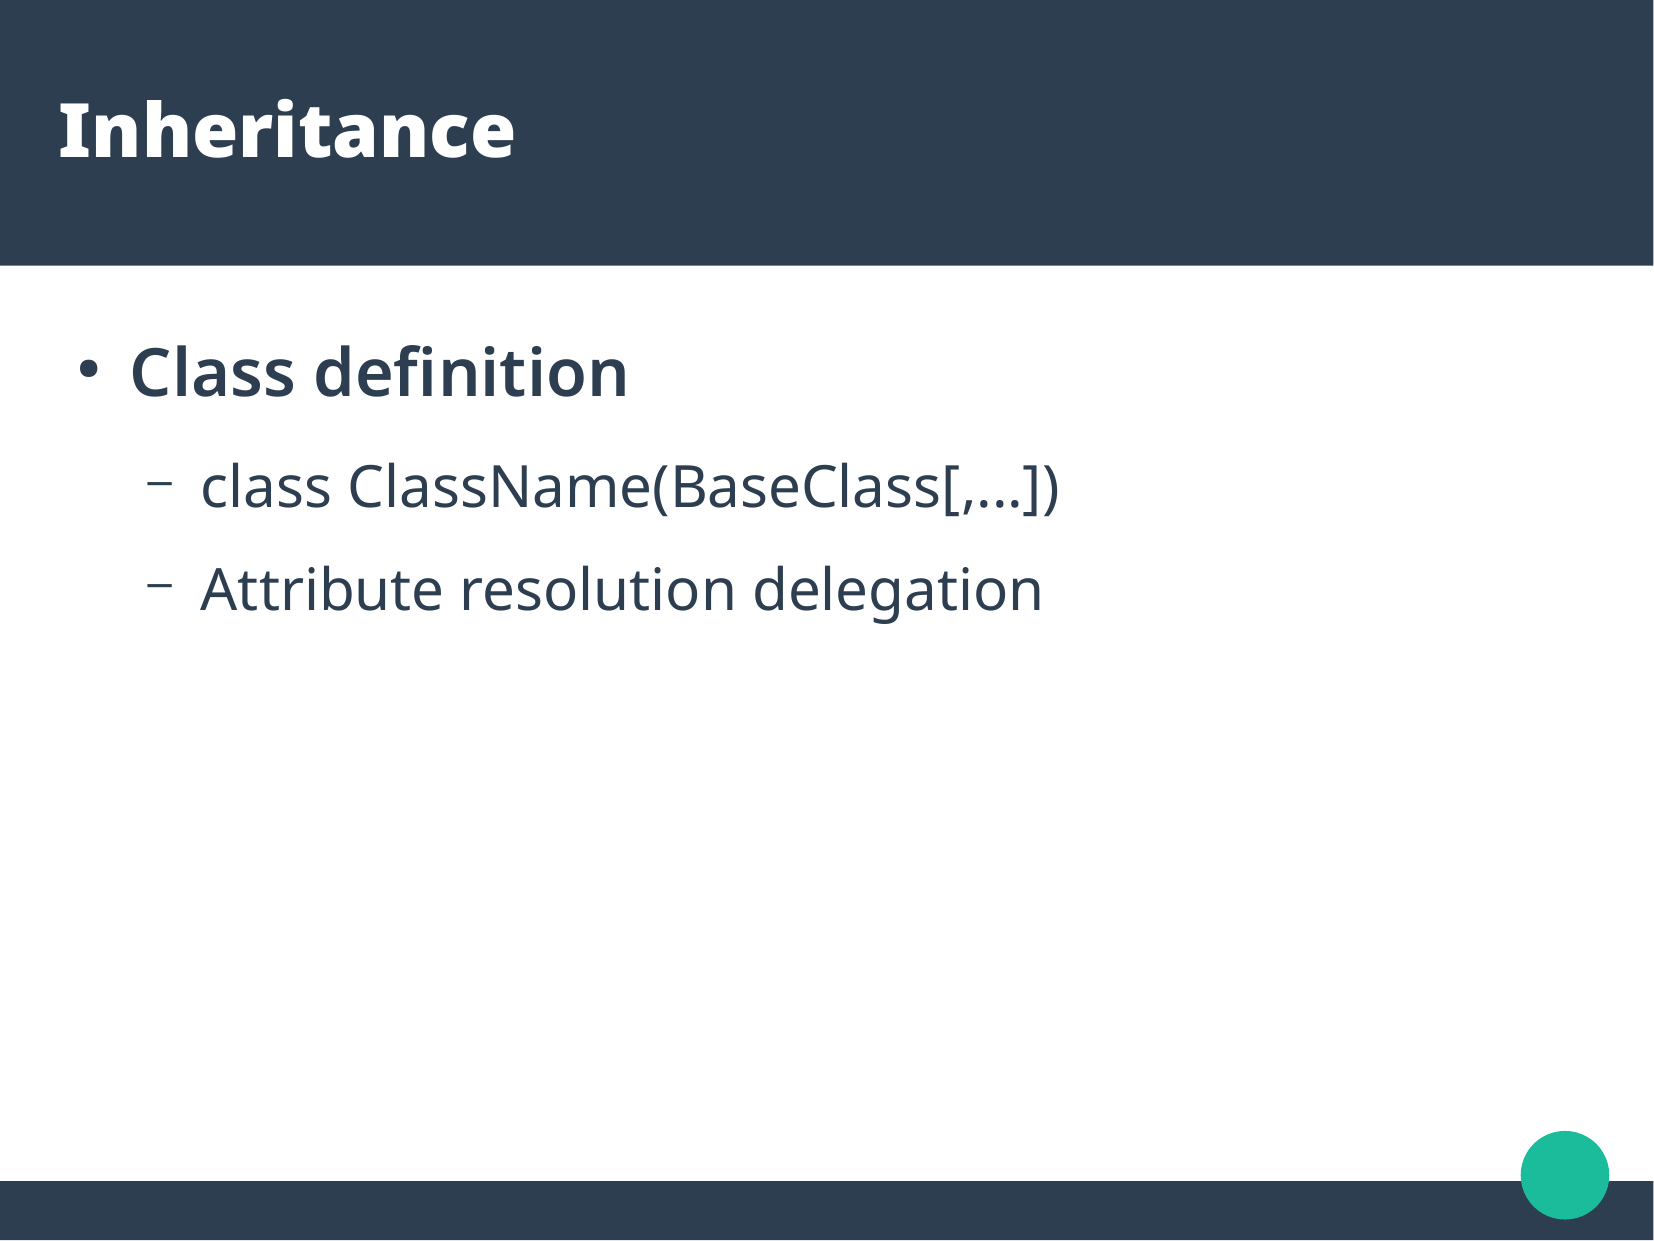

# Inheritance
Class definition
class ClassName(BaseClass[,...])
Attribute resolution delegation